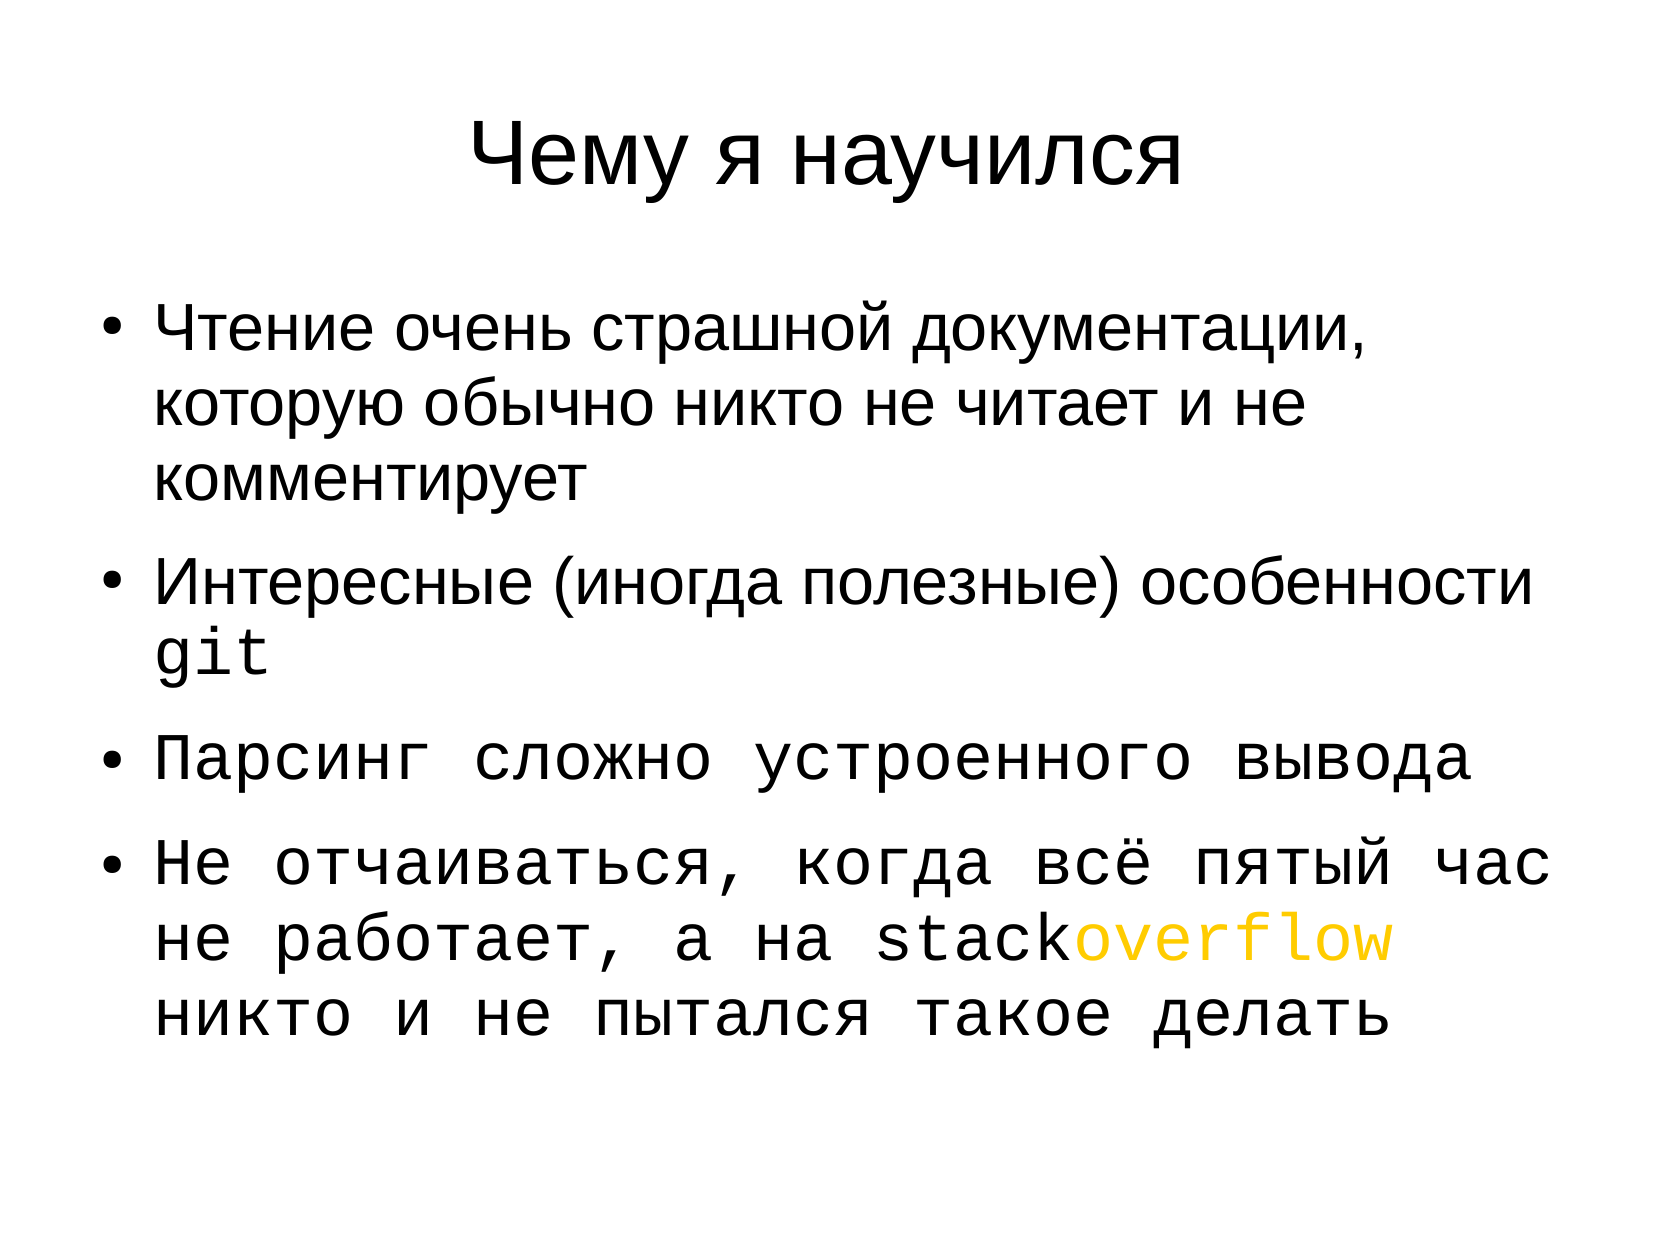

# Чему я научился
Чтение очень страшной документации, которую обычно никто не читает и не комментирует
Интересные (иногда полезные) особенности git
Парсинг сложно устроенного вывода
Не отчаиваться, когда всё пятый час не работает, а на stackoverflow никто и не пытался такое делать